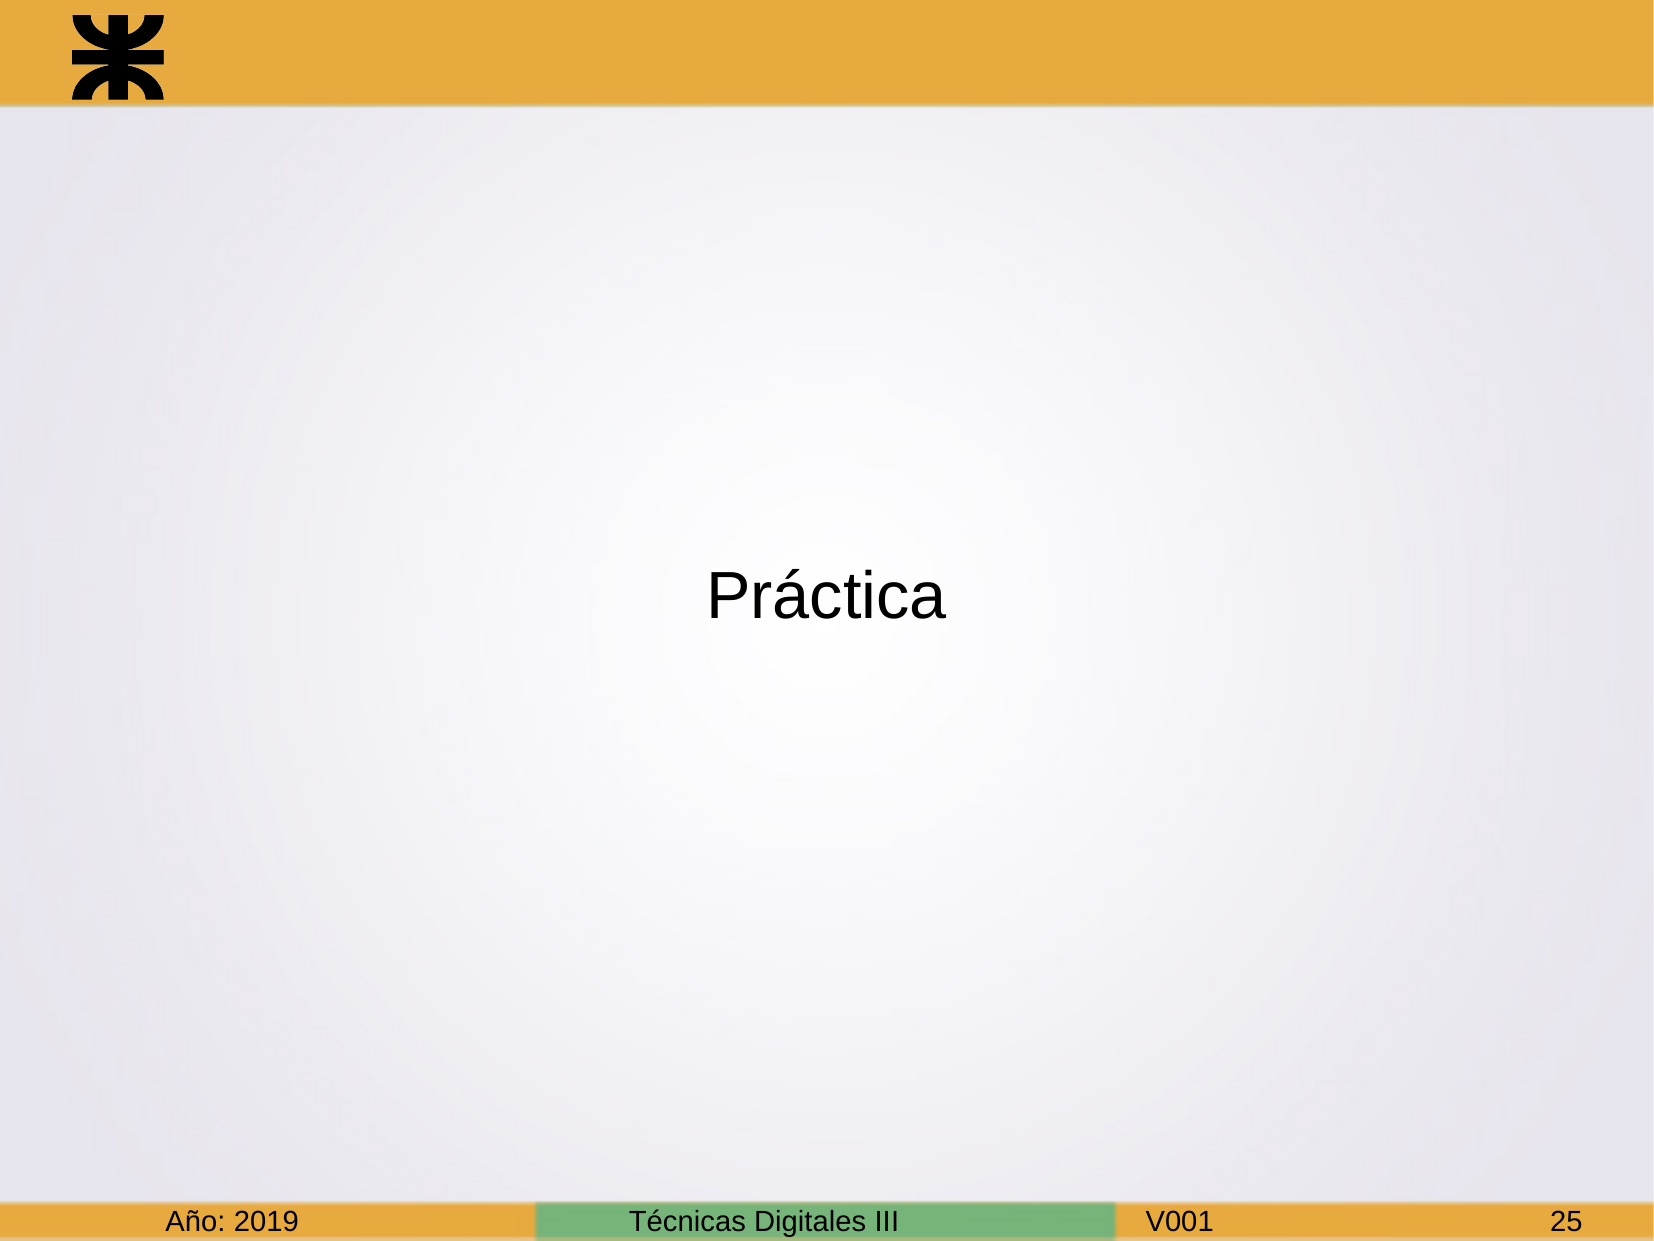

# Práctica
2013
Técnicas Digitales III
25